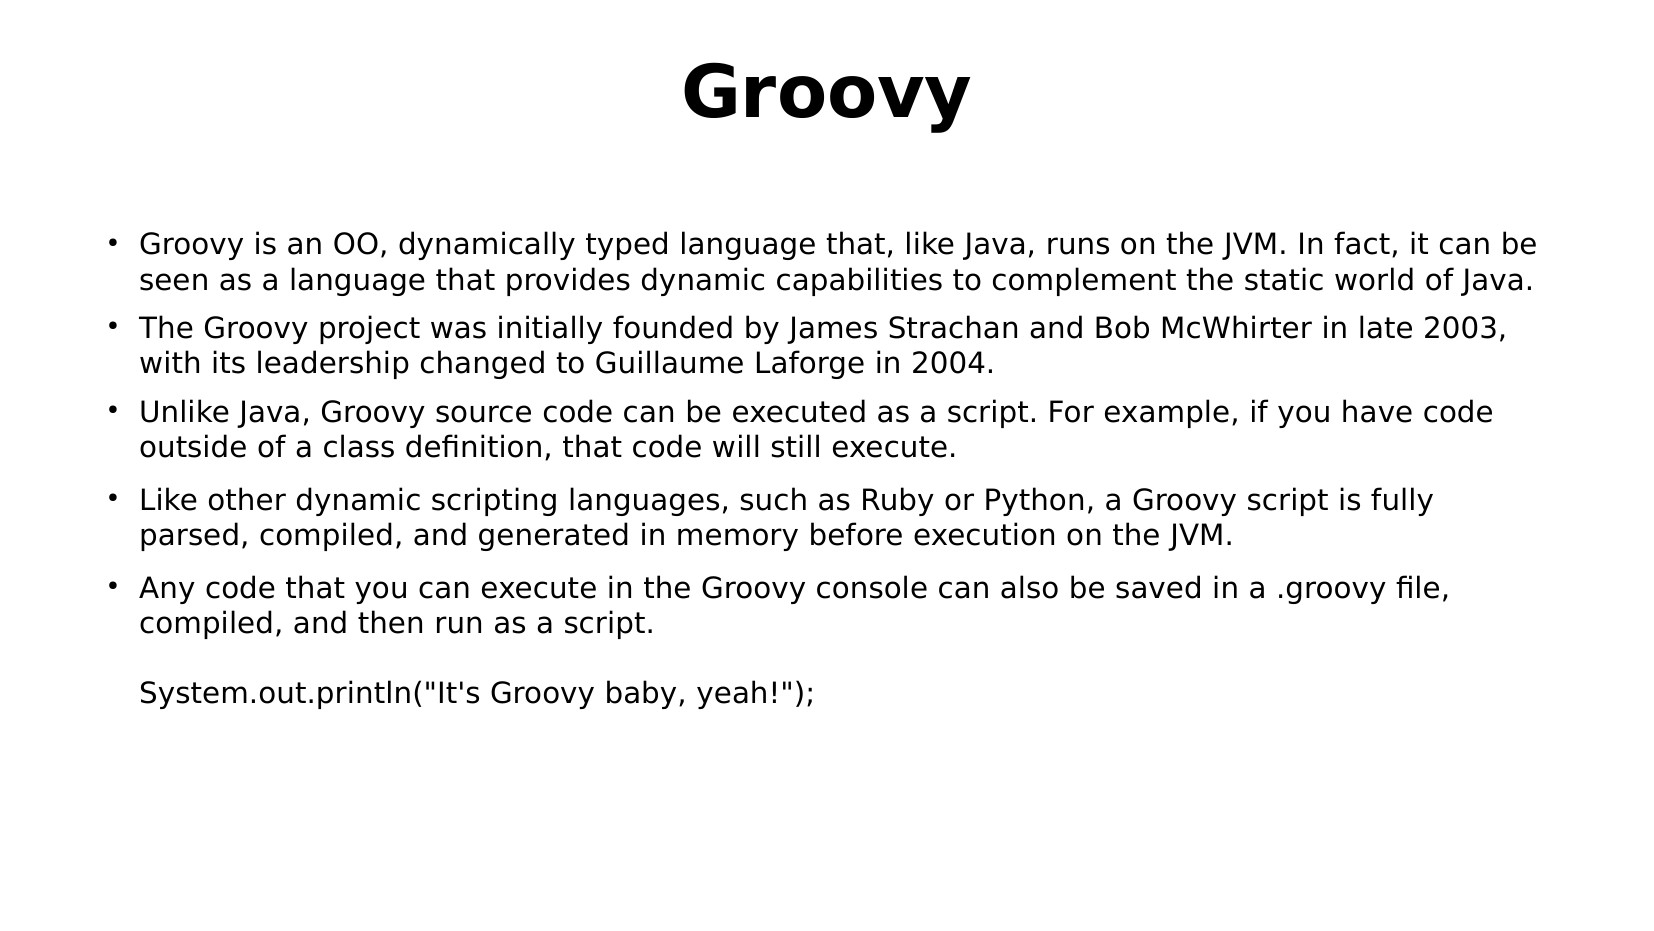

# Groovy
Groovy is an OO, dynamically typed language that, like Java, runs on the JVM. In fact, it can be seen as a language that provides dynamic capabilities to complement the static world of Java.
The Groovy project was initially founded by James Strachan and Bob McWhirter in late 2003, with its leadership changed to Guillaume Laforge in 2004.
Unlike Java, Groovy source code can be executed as a script. For example, if you have code outside of a class definition, that code will still execute.
Like other dynamic scripting languages, such as Ruby or Python, a Groovy script is fully parsed, compiled, and generated in memory before execution on the JVM.
Any code that you can execute in the Groovy console can also be saved in a .groovy file, compiled, and then run as a script.
System.out.println("It's Groovy baby, yeah!");